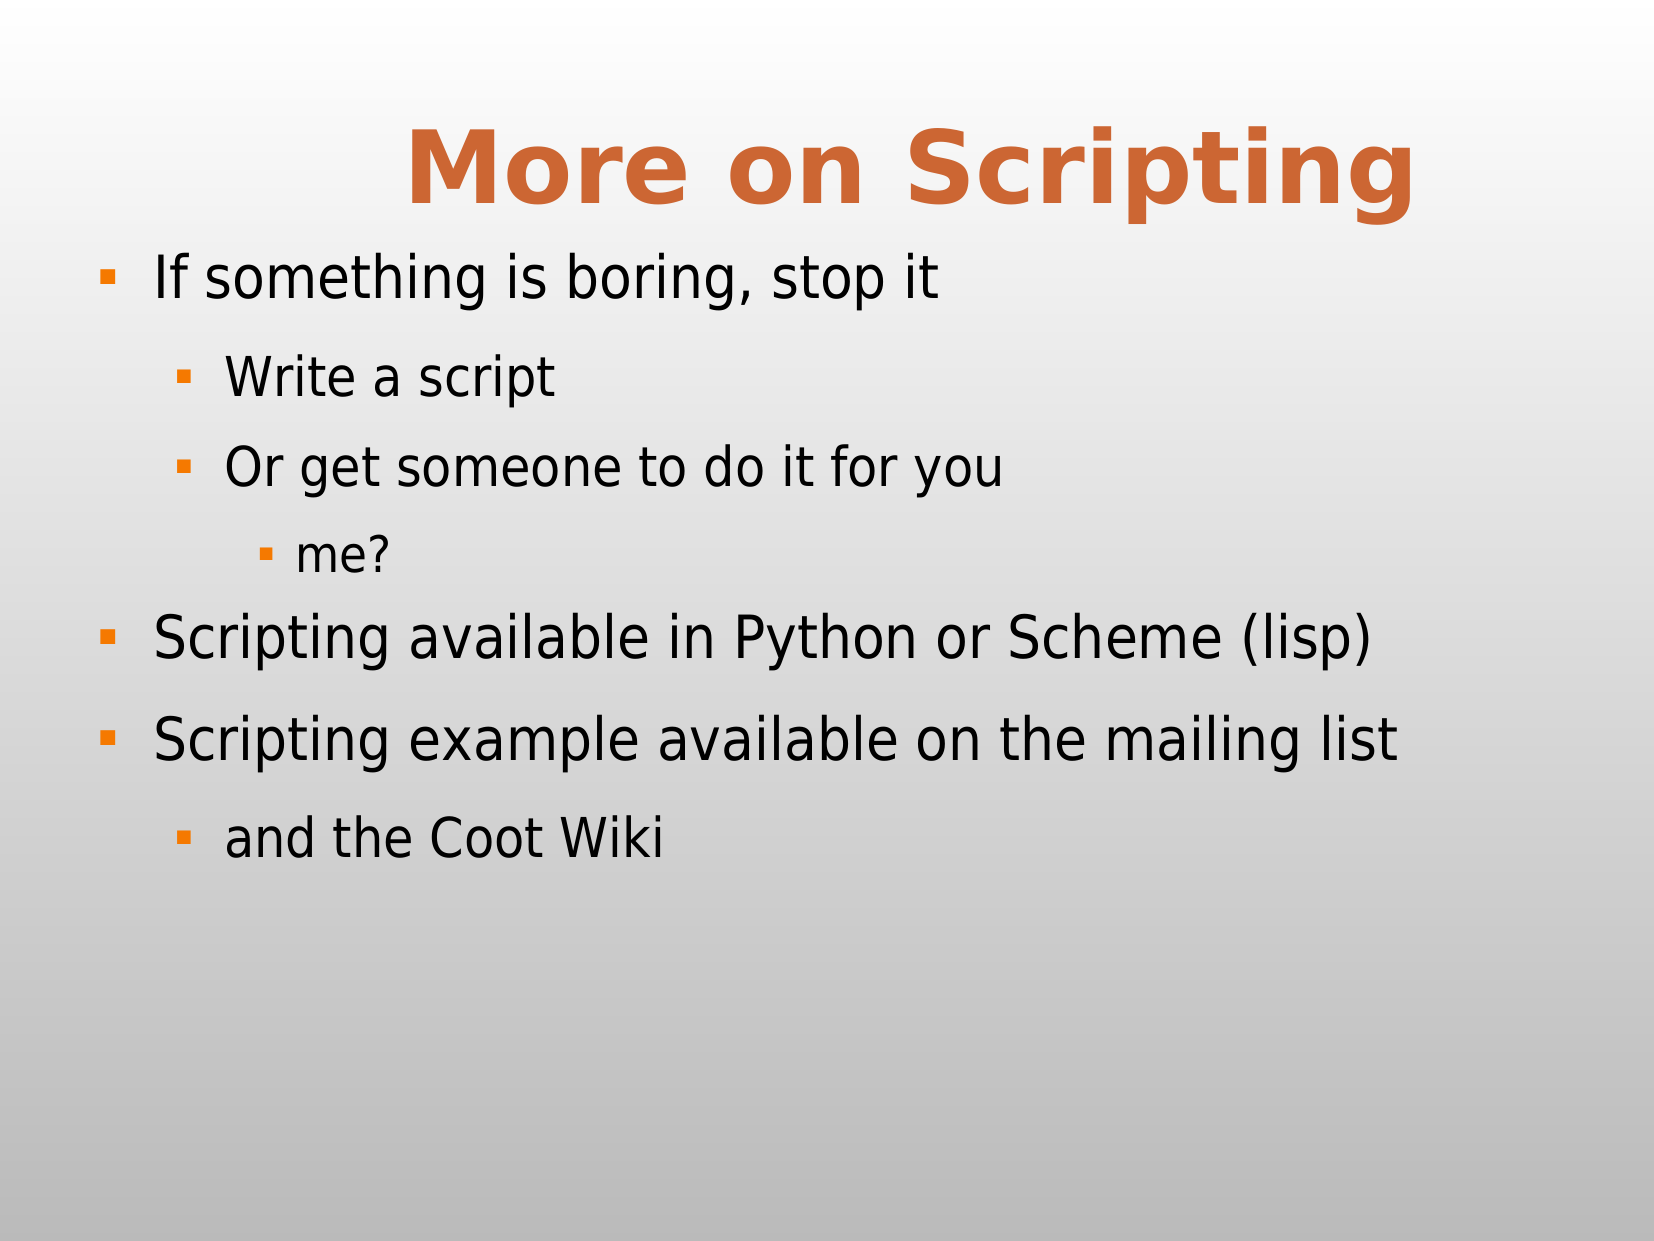

# More on Scripting
If something is boring, stop it
Write a script
Or get someone to do it for you
me?
Scripting available in Python or Scheme (lisp)
Scripting example available on the mailing list
and the Coot Wiki